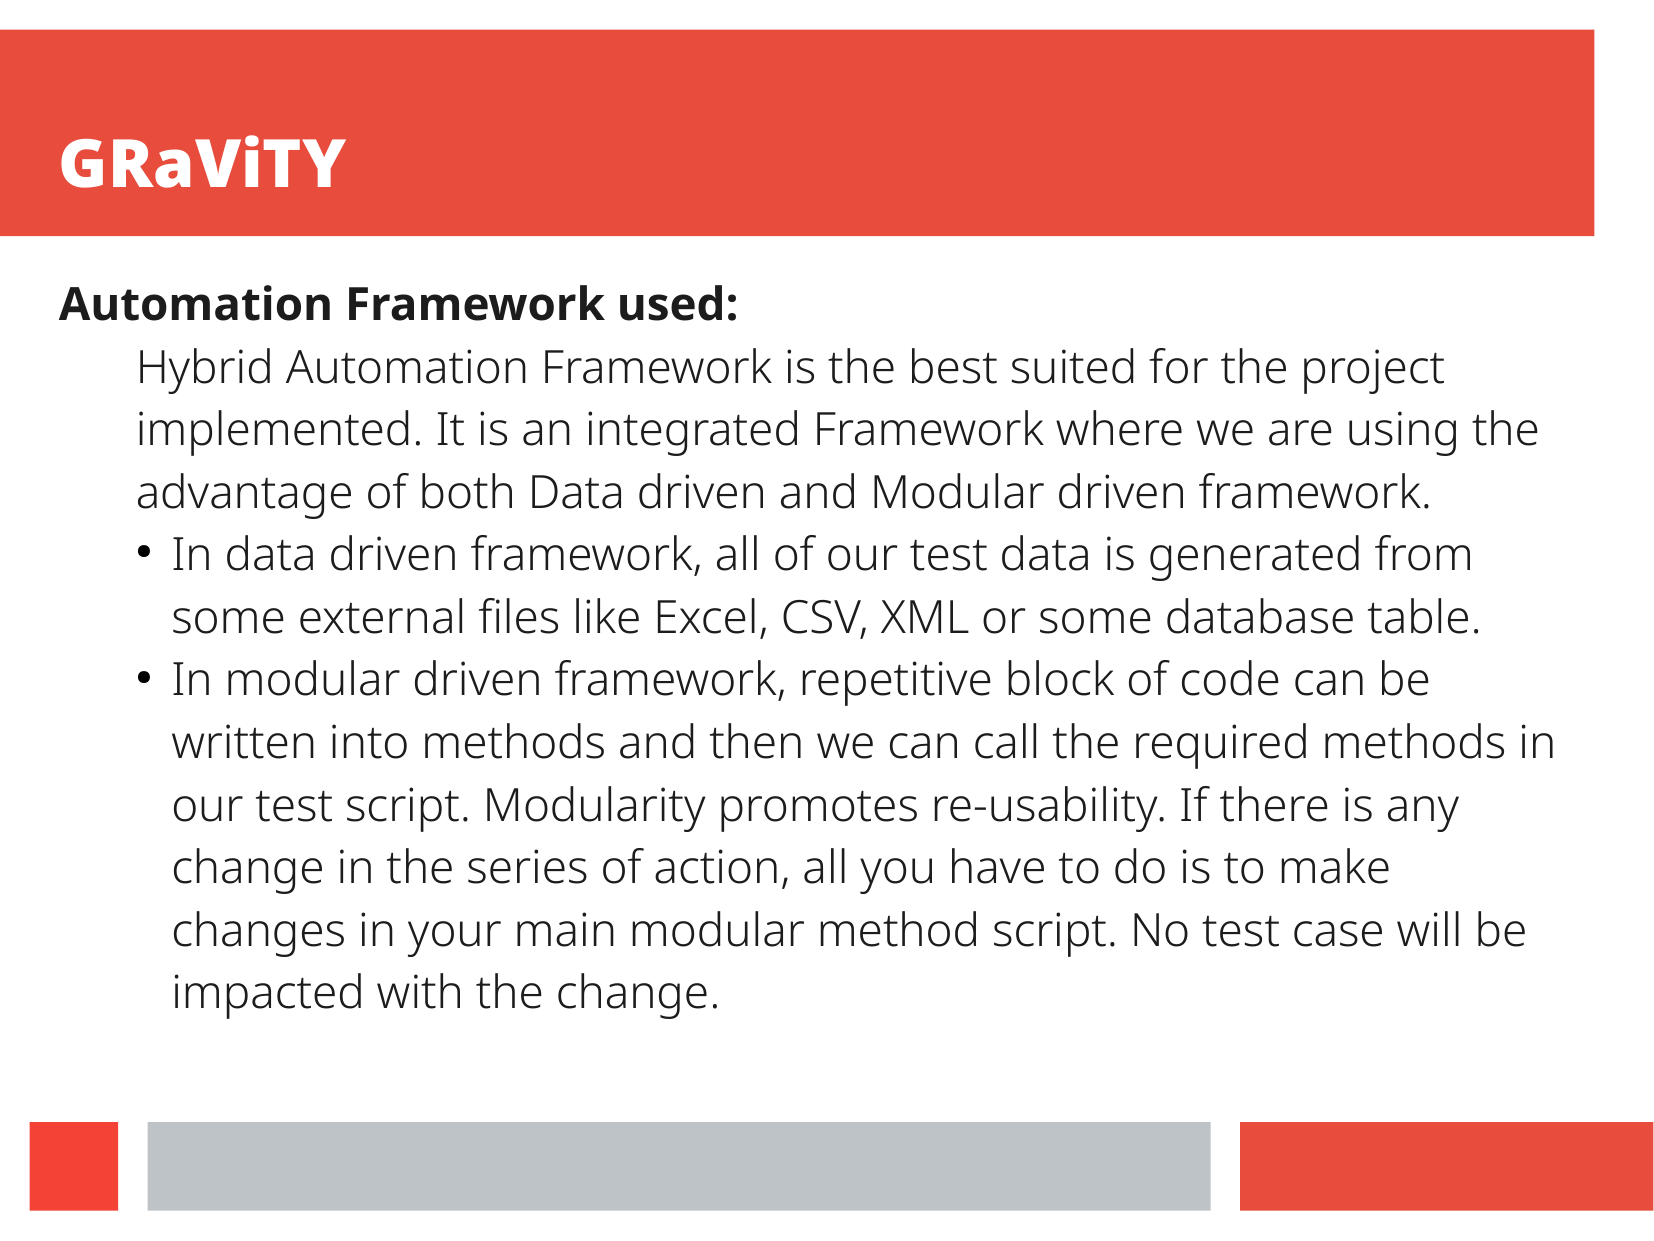

# GRaViTY
Automation Framework used:
Hybrid Automation Framework is the best suited for the project implemented. It is an integrated Framework where we are using the advantage of both Data driven and Modular driven framework.
In data driven framework, all of our test data is generated from some external files like Excel, CSV, XML or some database table.
In modular driven framework, repetitive block of code can be written into methods and then we can call the required methods in our test script. Modularity promotes re-usability. If there is any change in the series of action, all you have to do is to make changes in your main modular method script. No test case will be impacted with the change.